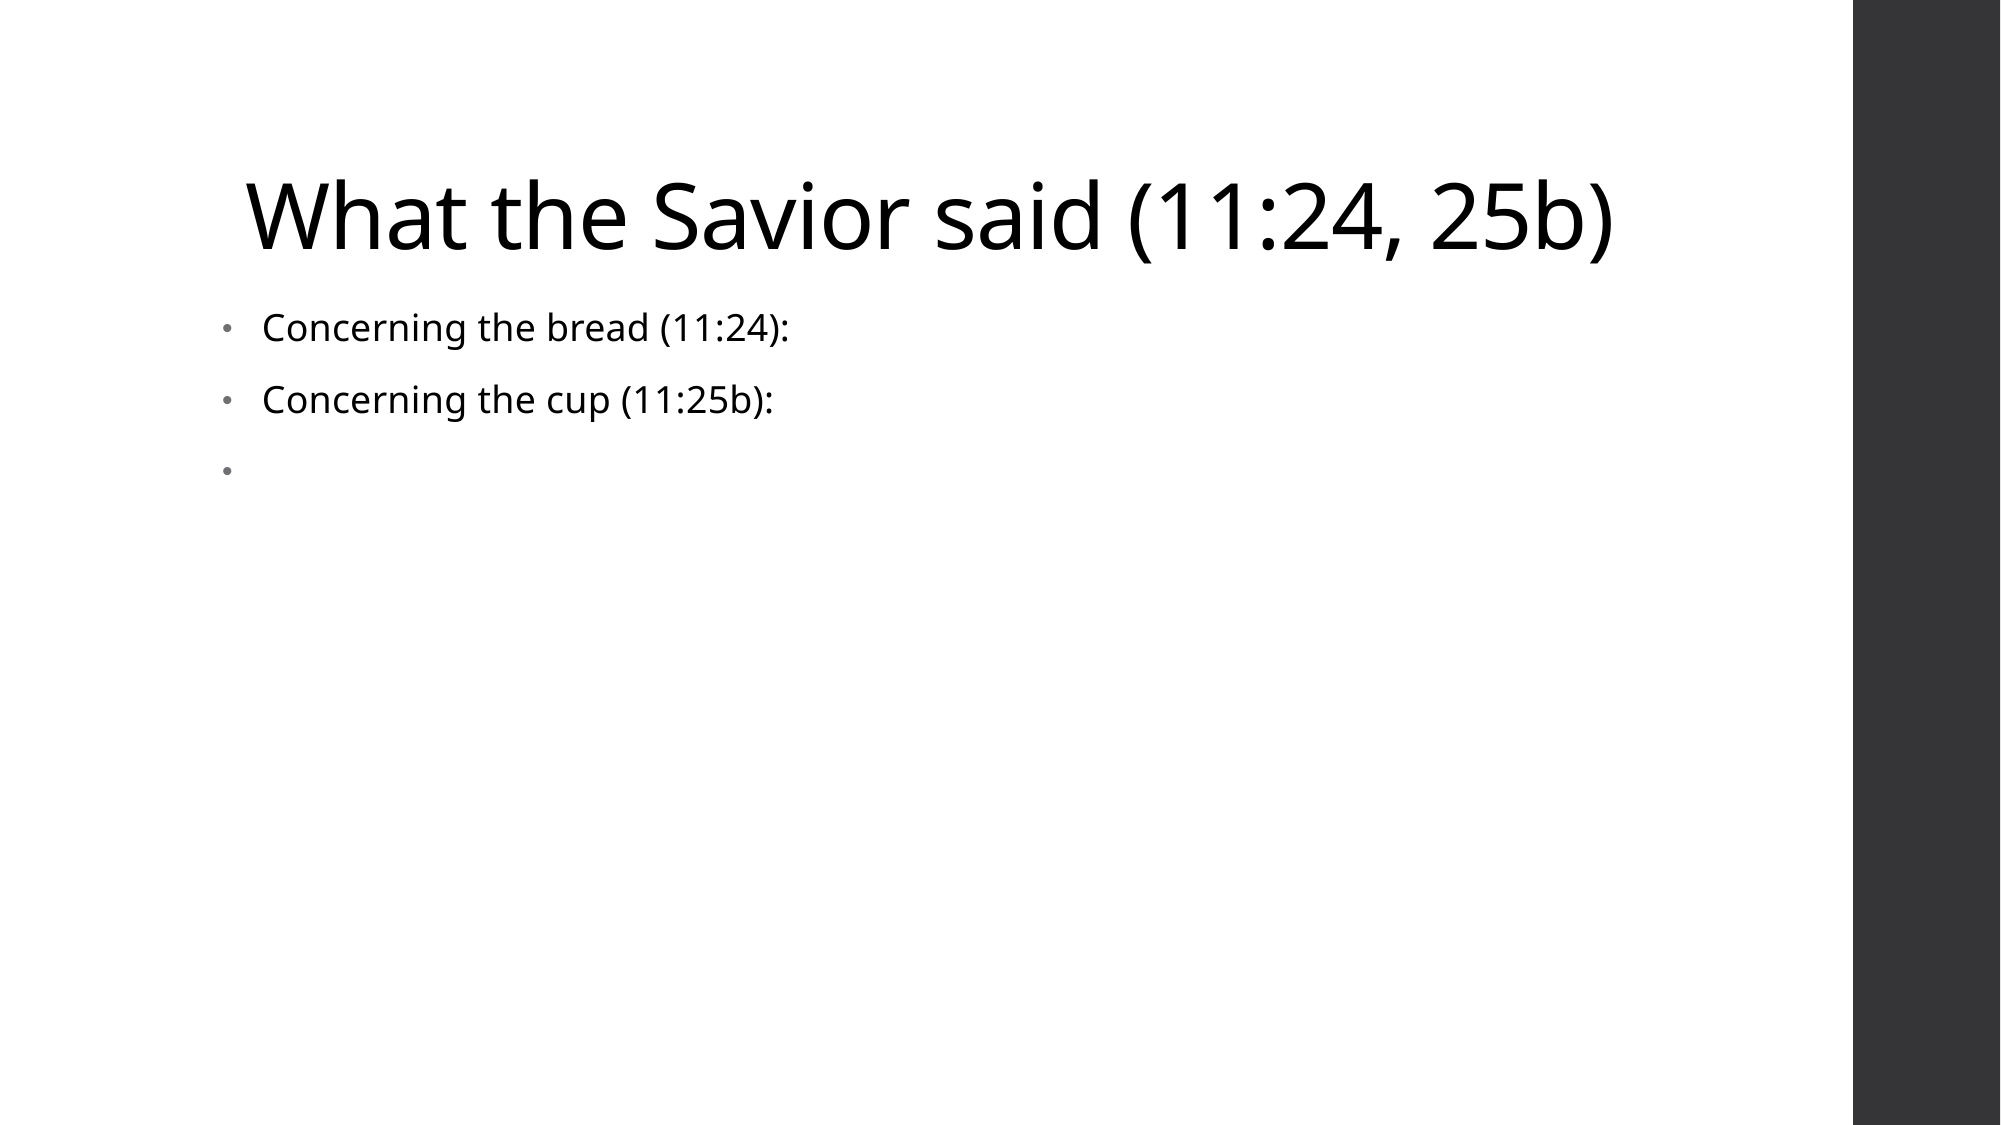

# What the Savior said (11:24, 25b)
 Concerning the bread (11:24):
 Concerning the cup (11:25b):